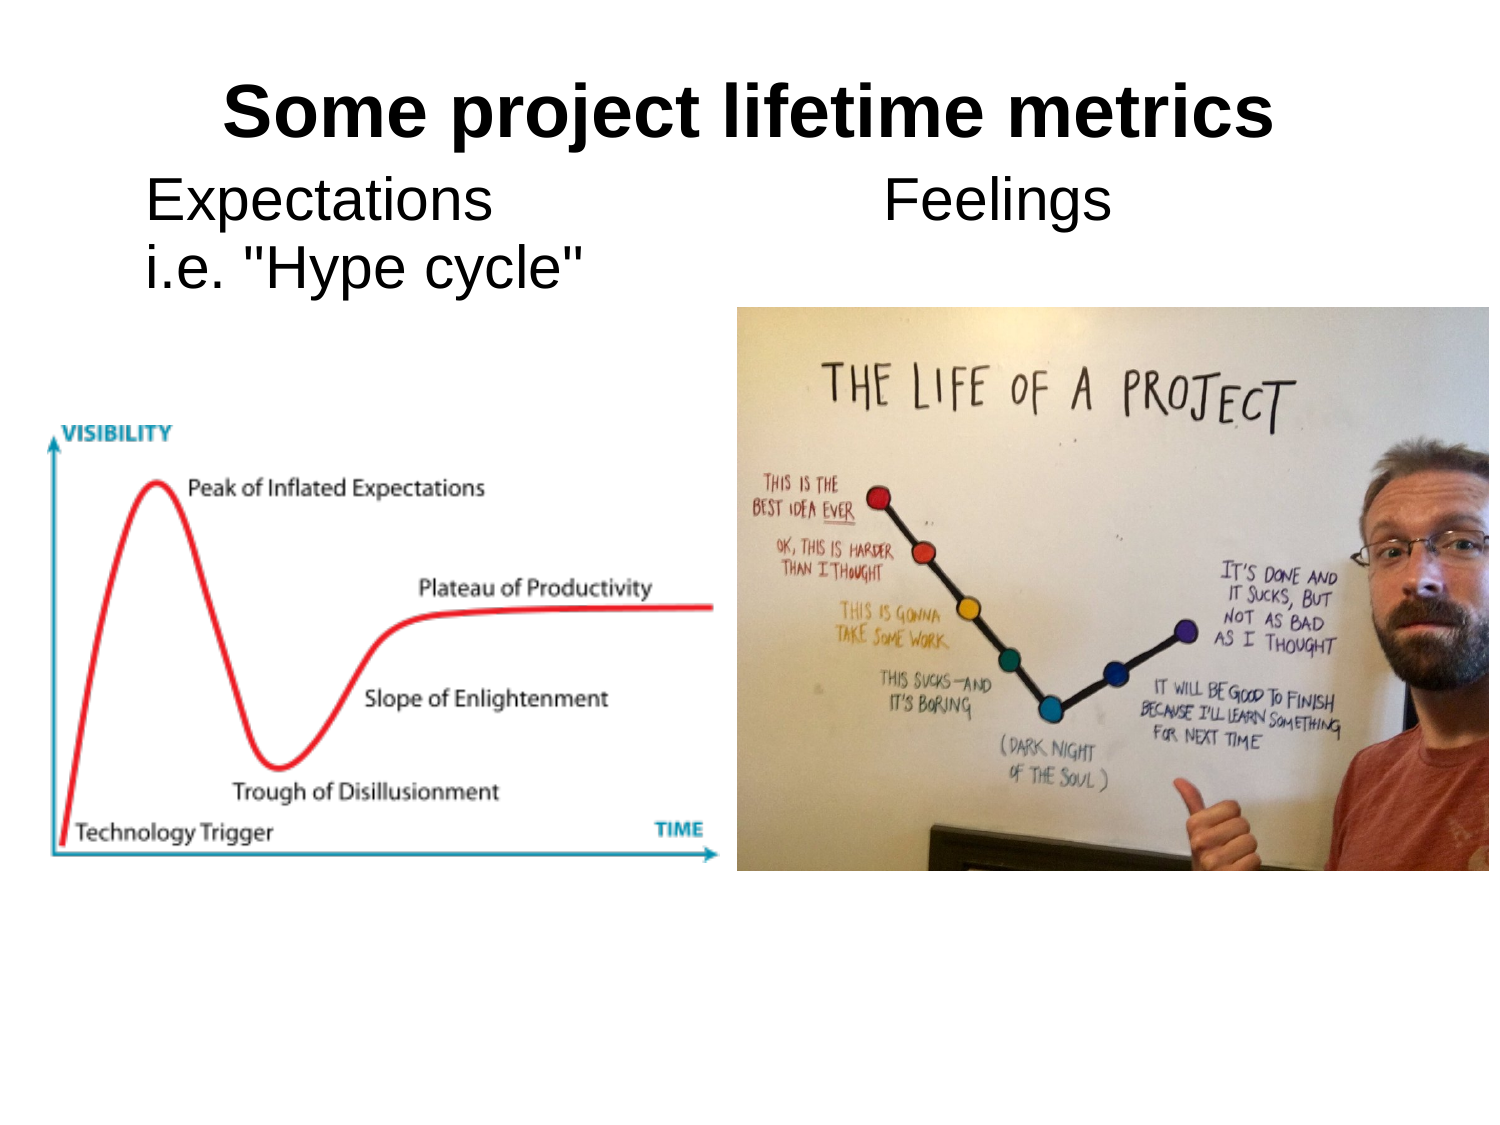

# Some project lifetime metrics
Expectations						Feelings
i.e. "Hype cycle"